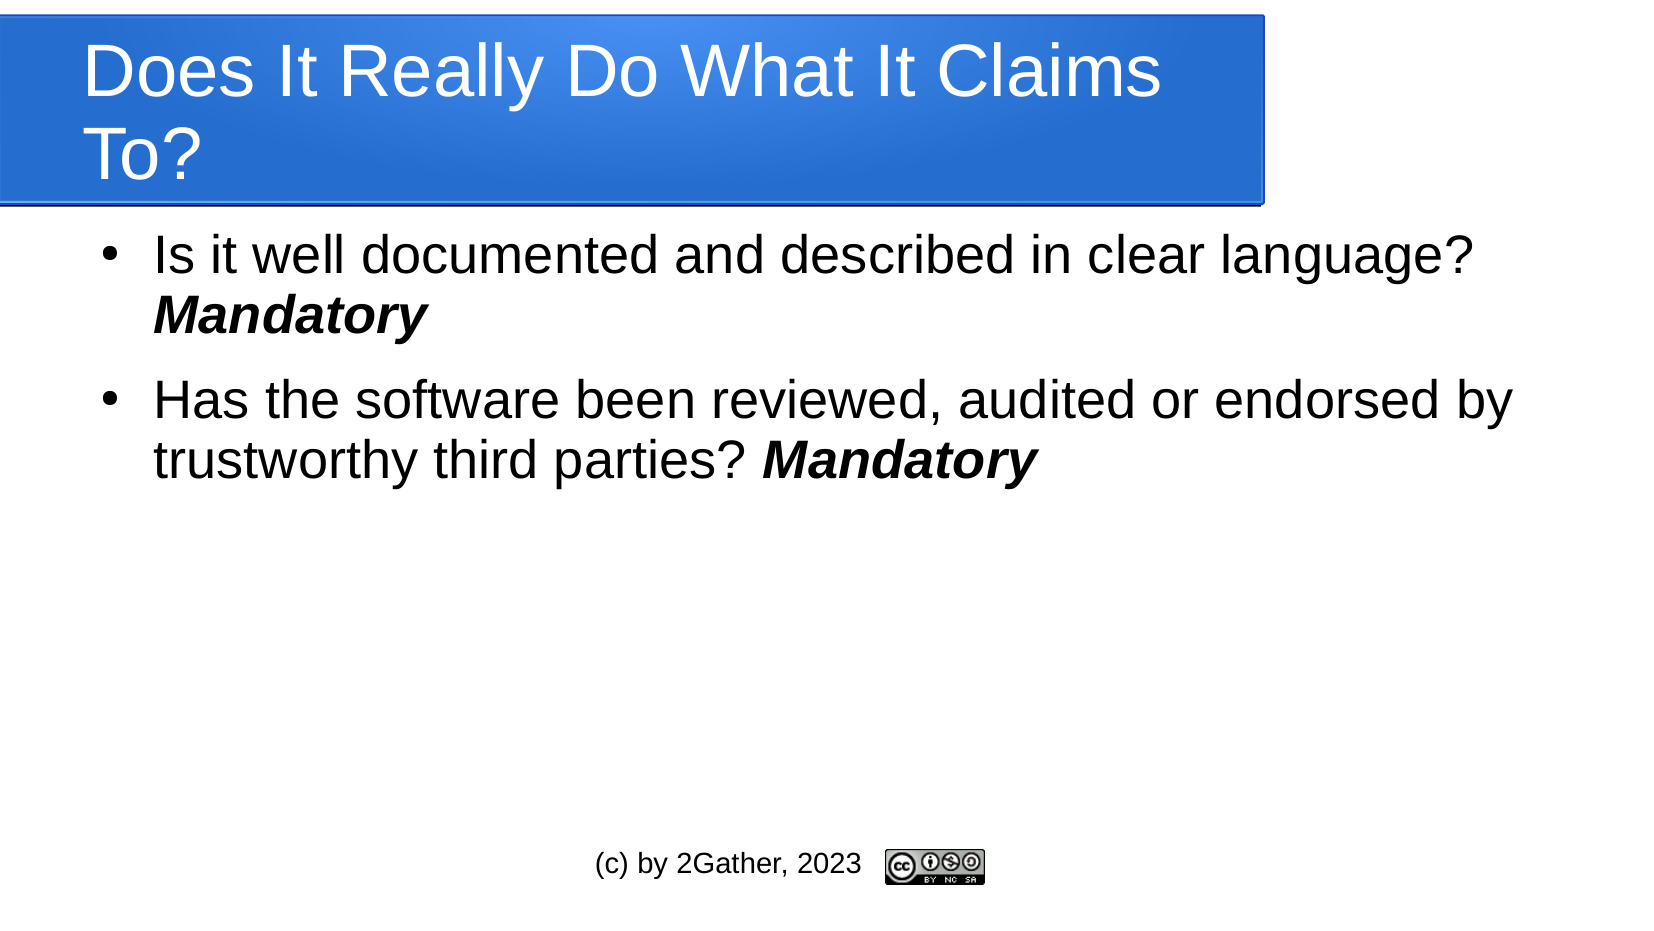

# Does It Really Do What It Claims To?
Is it well documented and described in clear language? Mandatory
Has the software been reviewed, audited or endorsed by trustworthy third parties? Mandatory